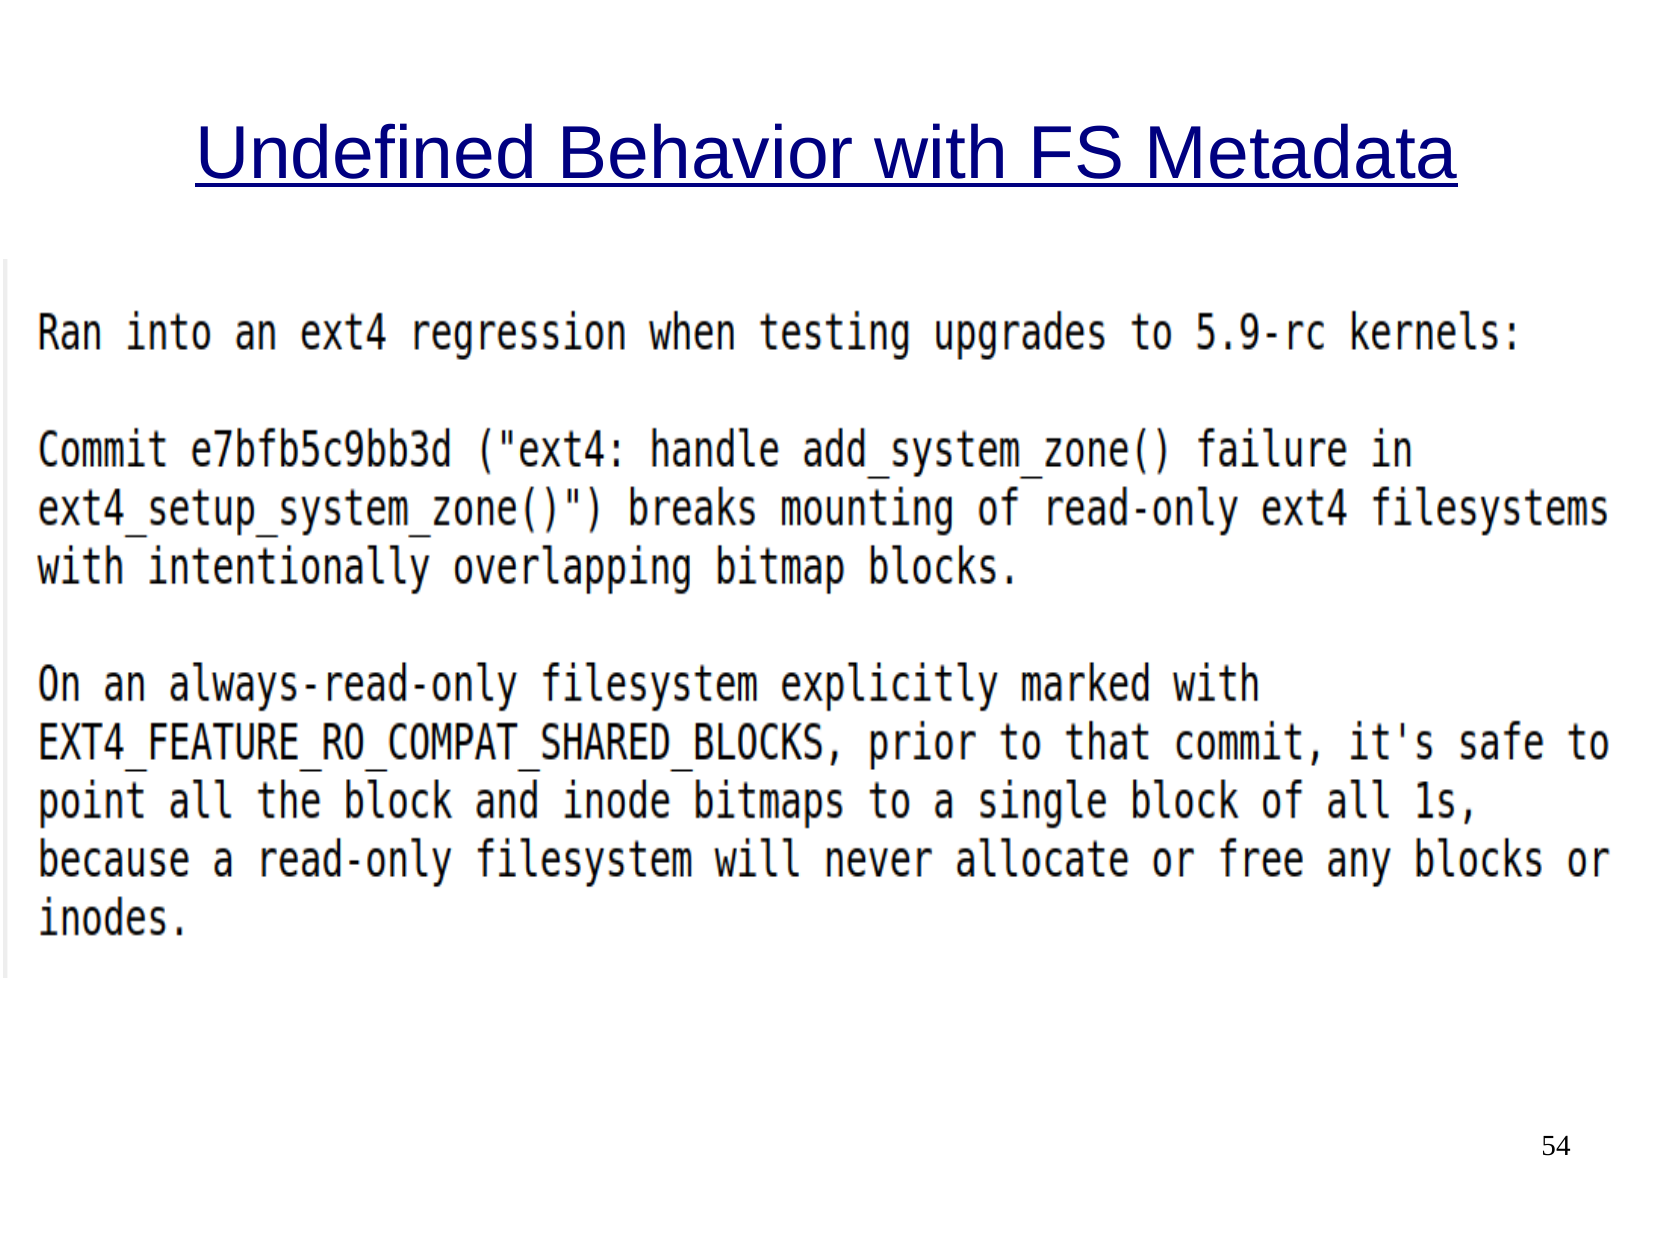

# Undefined Behavior with FS Metadata
54